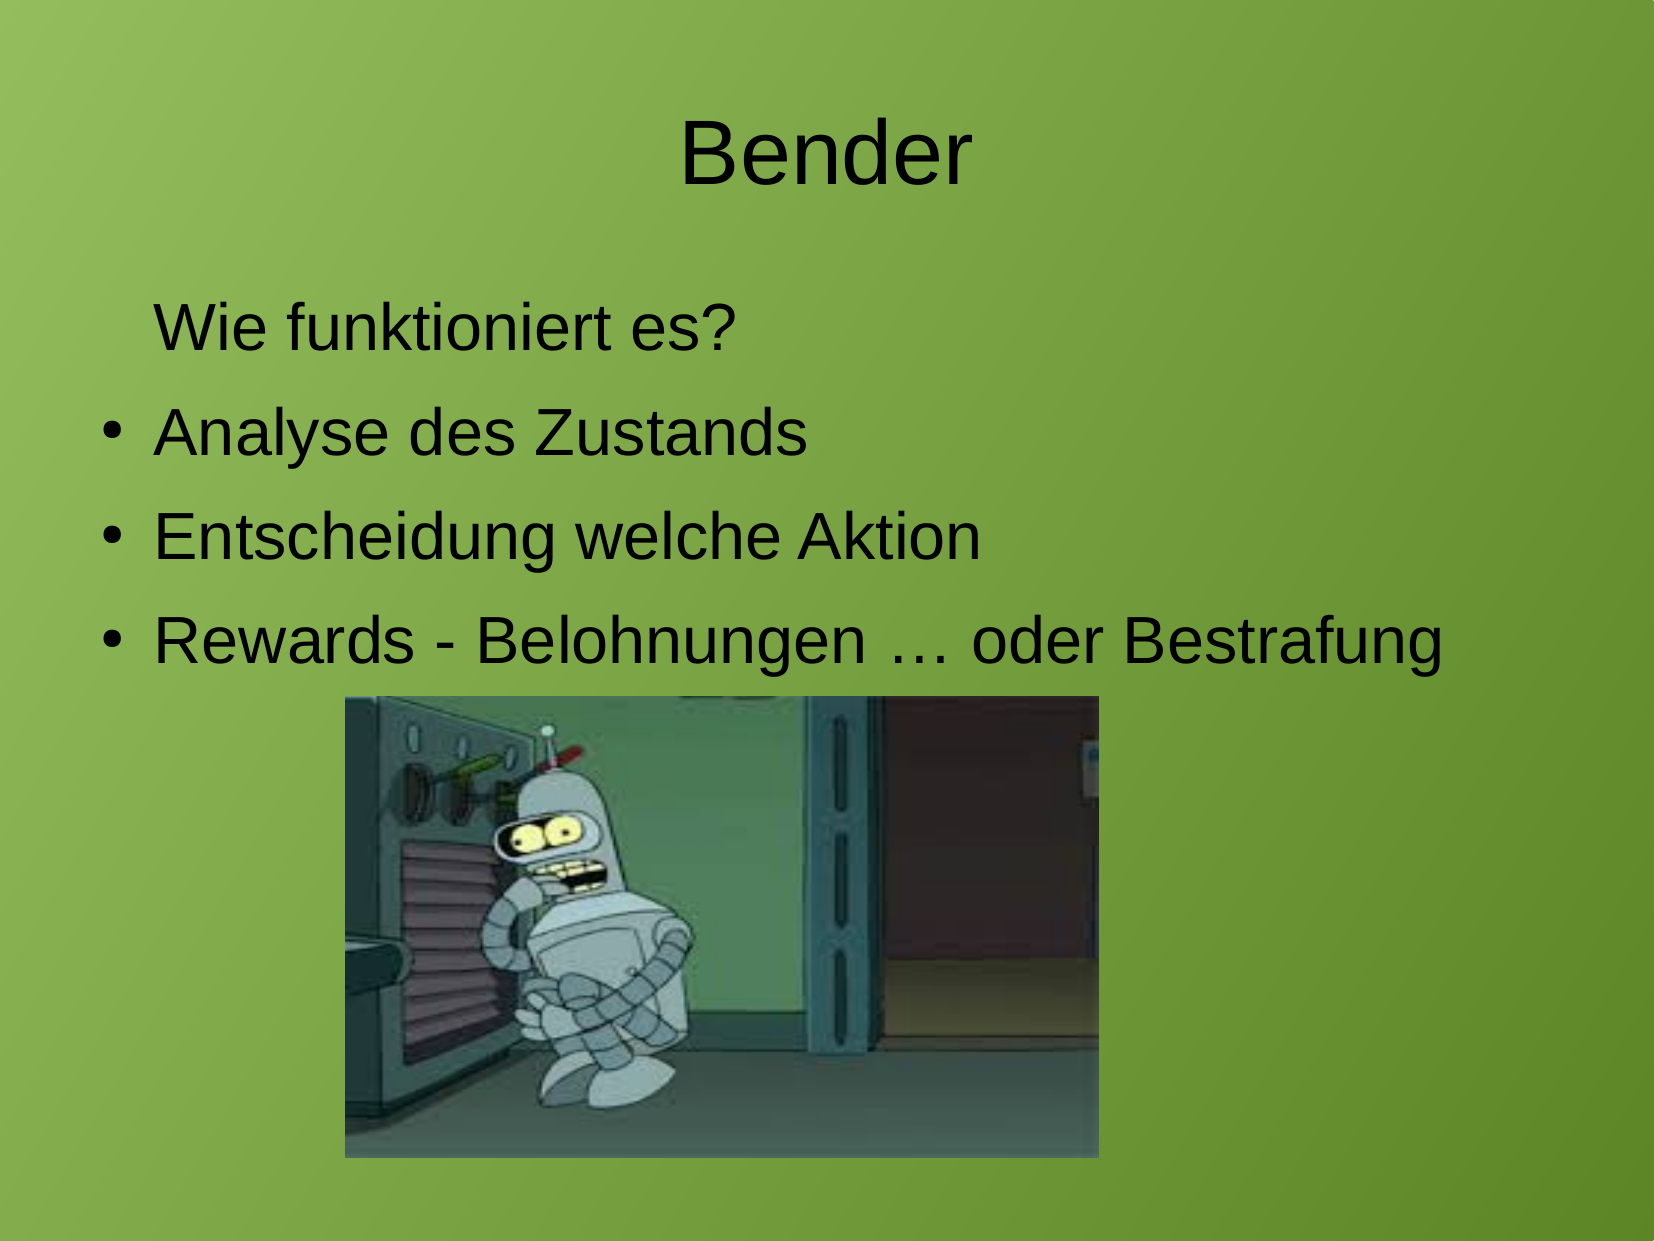

# Bender
Wie funktioniert es?
Analyse des Zustands
Entscheidung welche Aktion
Rewards - Belohnungen … oder Bestrafung